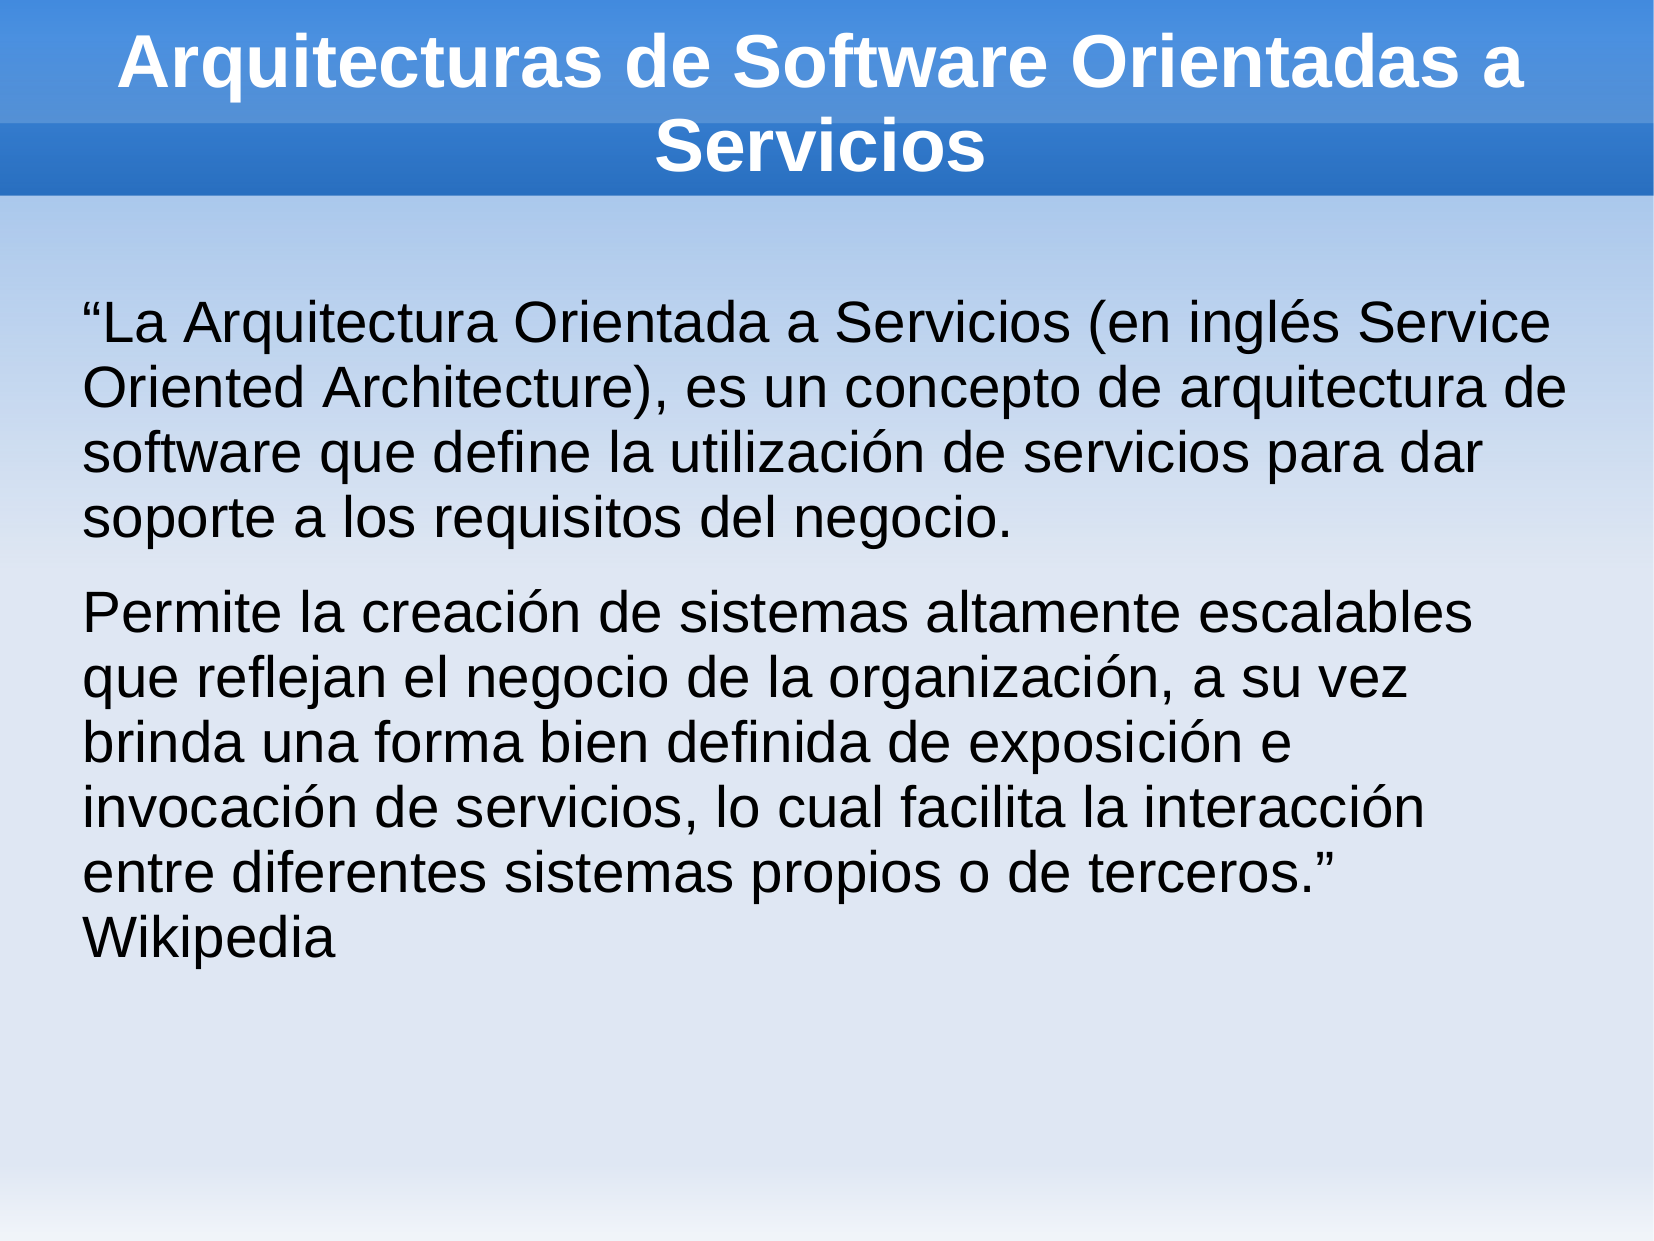

# Arquitecturas de Software Orientadas a Servicios
“La Arquitectura Orientada a Servicios (en inglés Service Oriented Architecture), es un concepto de arquitectura de software que define la utilización de servicios para dar soporte a los requisitos del negocio.
Permite la creación de sistemas altamente escalables que reflejan el negocio de la organización, a su vez brinda una forma bien definida de exposición e invocación de servicios, lo cual facilita la interacción entre diferentes sistemas propios o de terceros.” Wikipedia